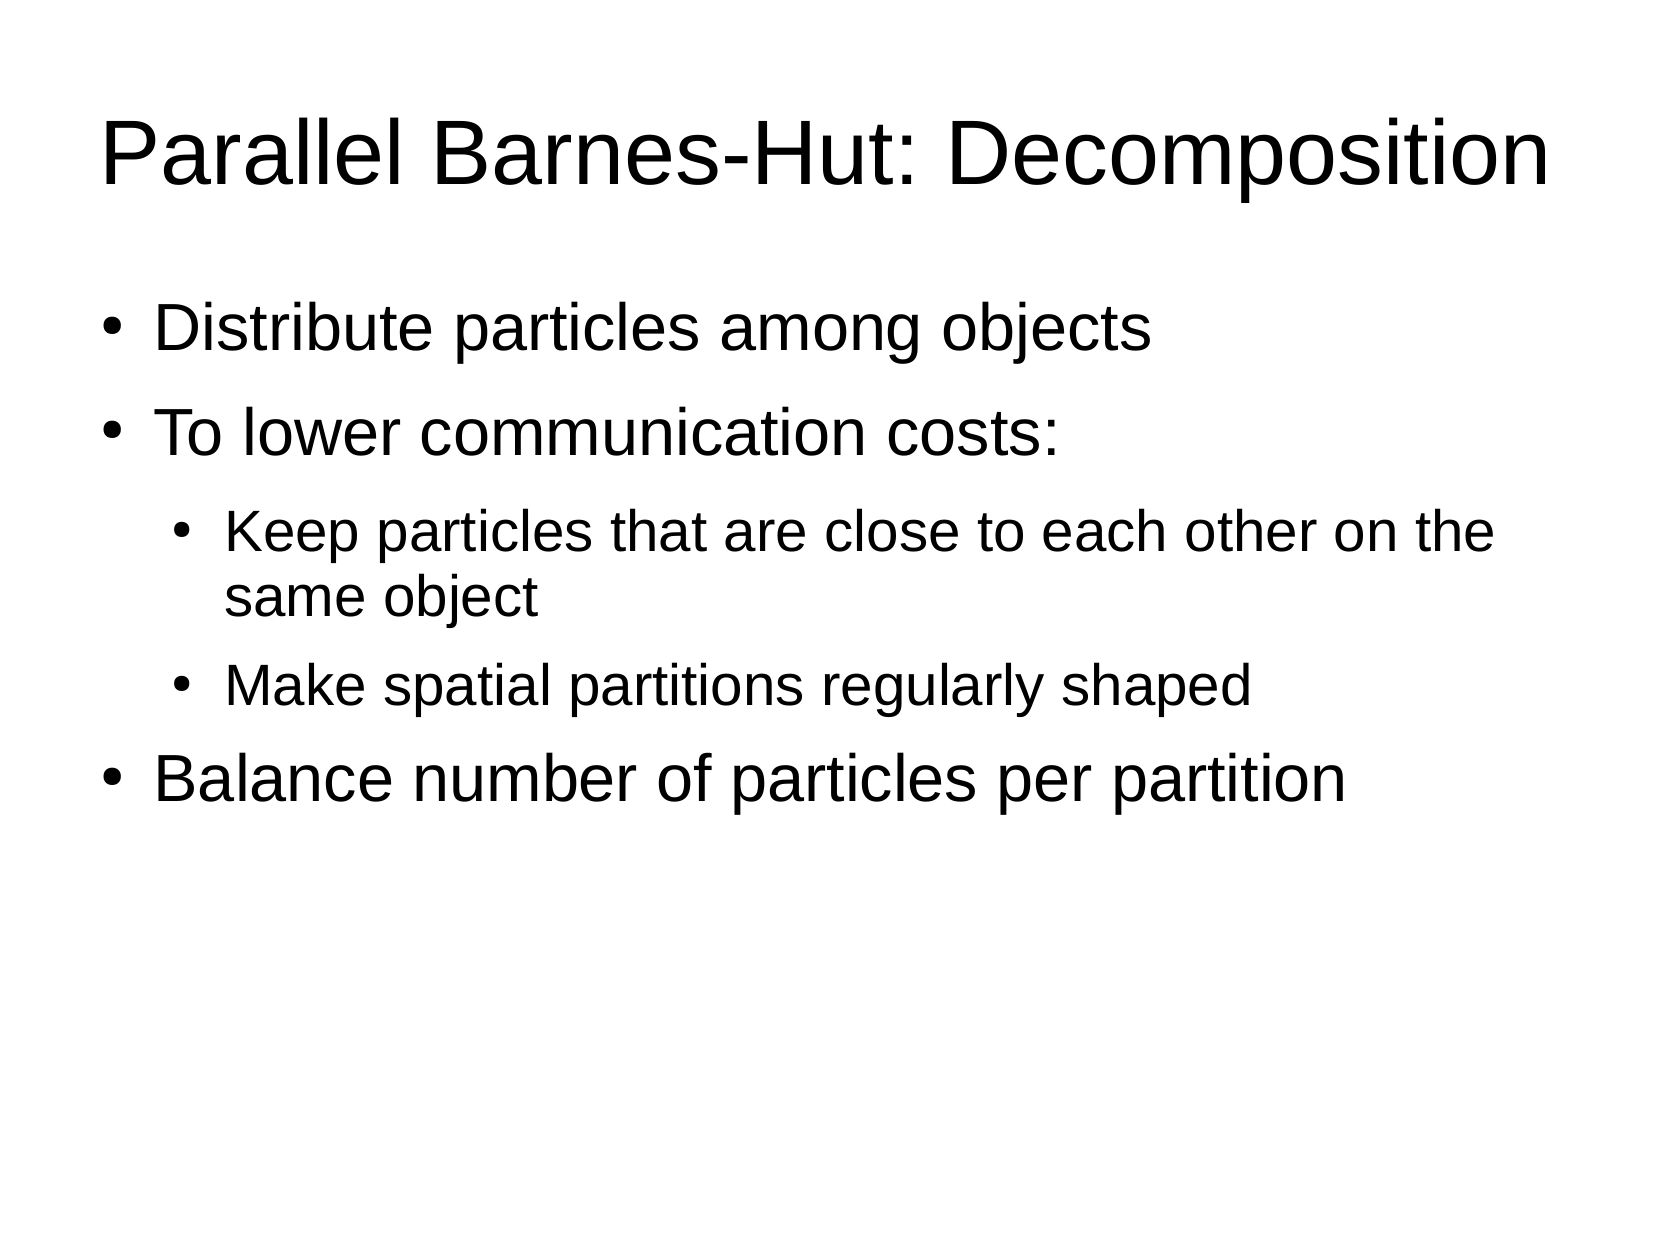

# Parallel Barnes-Hut: Decomposition
Distribute particles among objects
To lower communication costs:
Keep particles that are close to each other on the same object
Make spatial partitions regularly shaped
Balance number of particles per partition